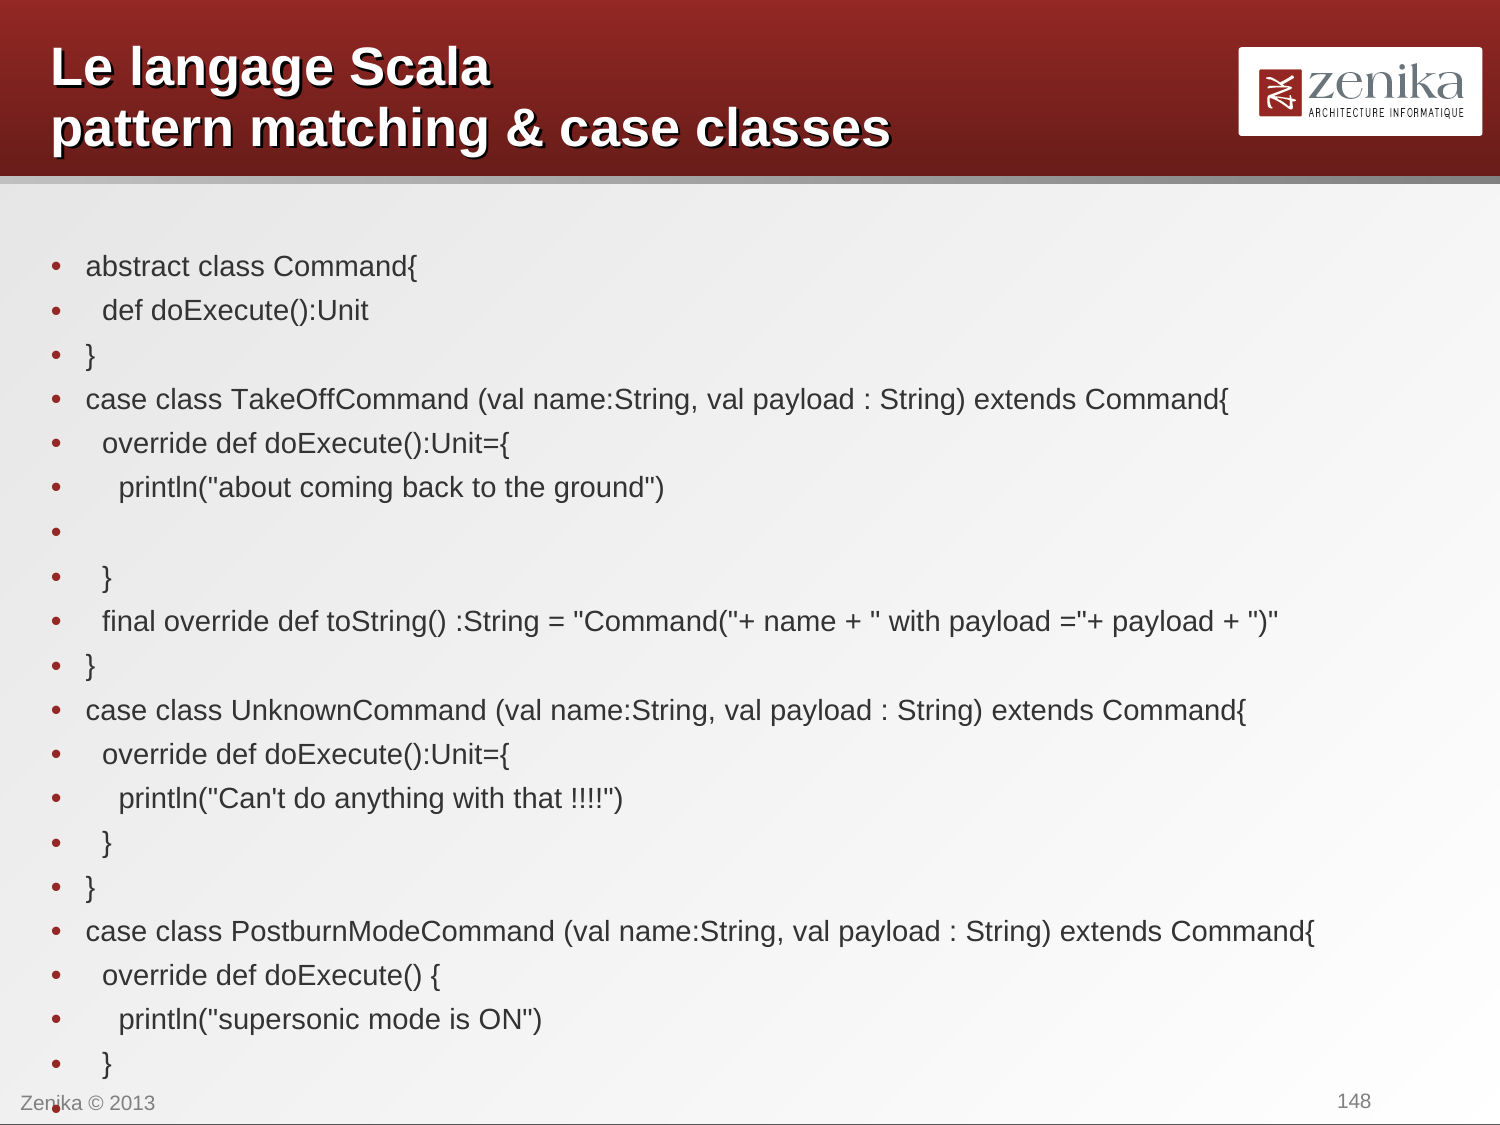

# Le langage Scala pattern matching & case classes
abstract class Command{
 def doExecute():Unit
}
case class TakeOffCommand (val name:String, val payload : String) extends Command{
 override def doExecute():Unit={
 println("about coming back to the ground")
 }
 final override def toString() :String = "Command("+ name + " with payload ="+ payload + ")"
}
case class UnknownCommand (val name:String, val payload : String) extends Command{
 override def doExecute():Unit={
 println("Can't do anything with that !!!!")
 }
}
case class PostburnModeCommand (val name:String, val payload : String) extends Command{
 override def doExecute() {
 println("supersonic mode is ON")
 }